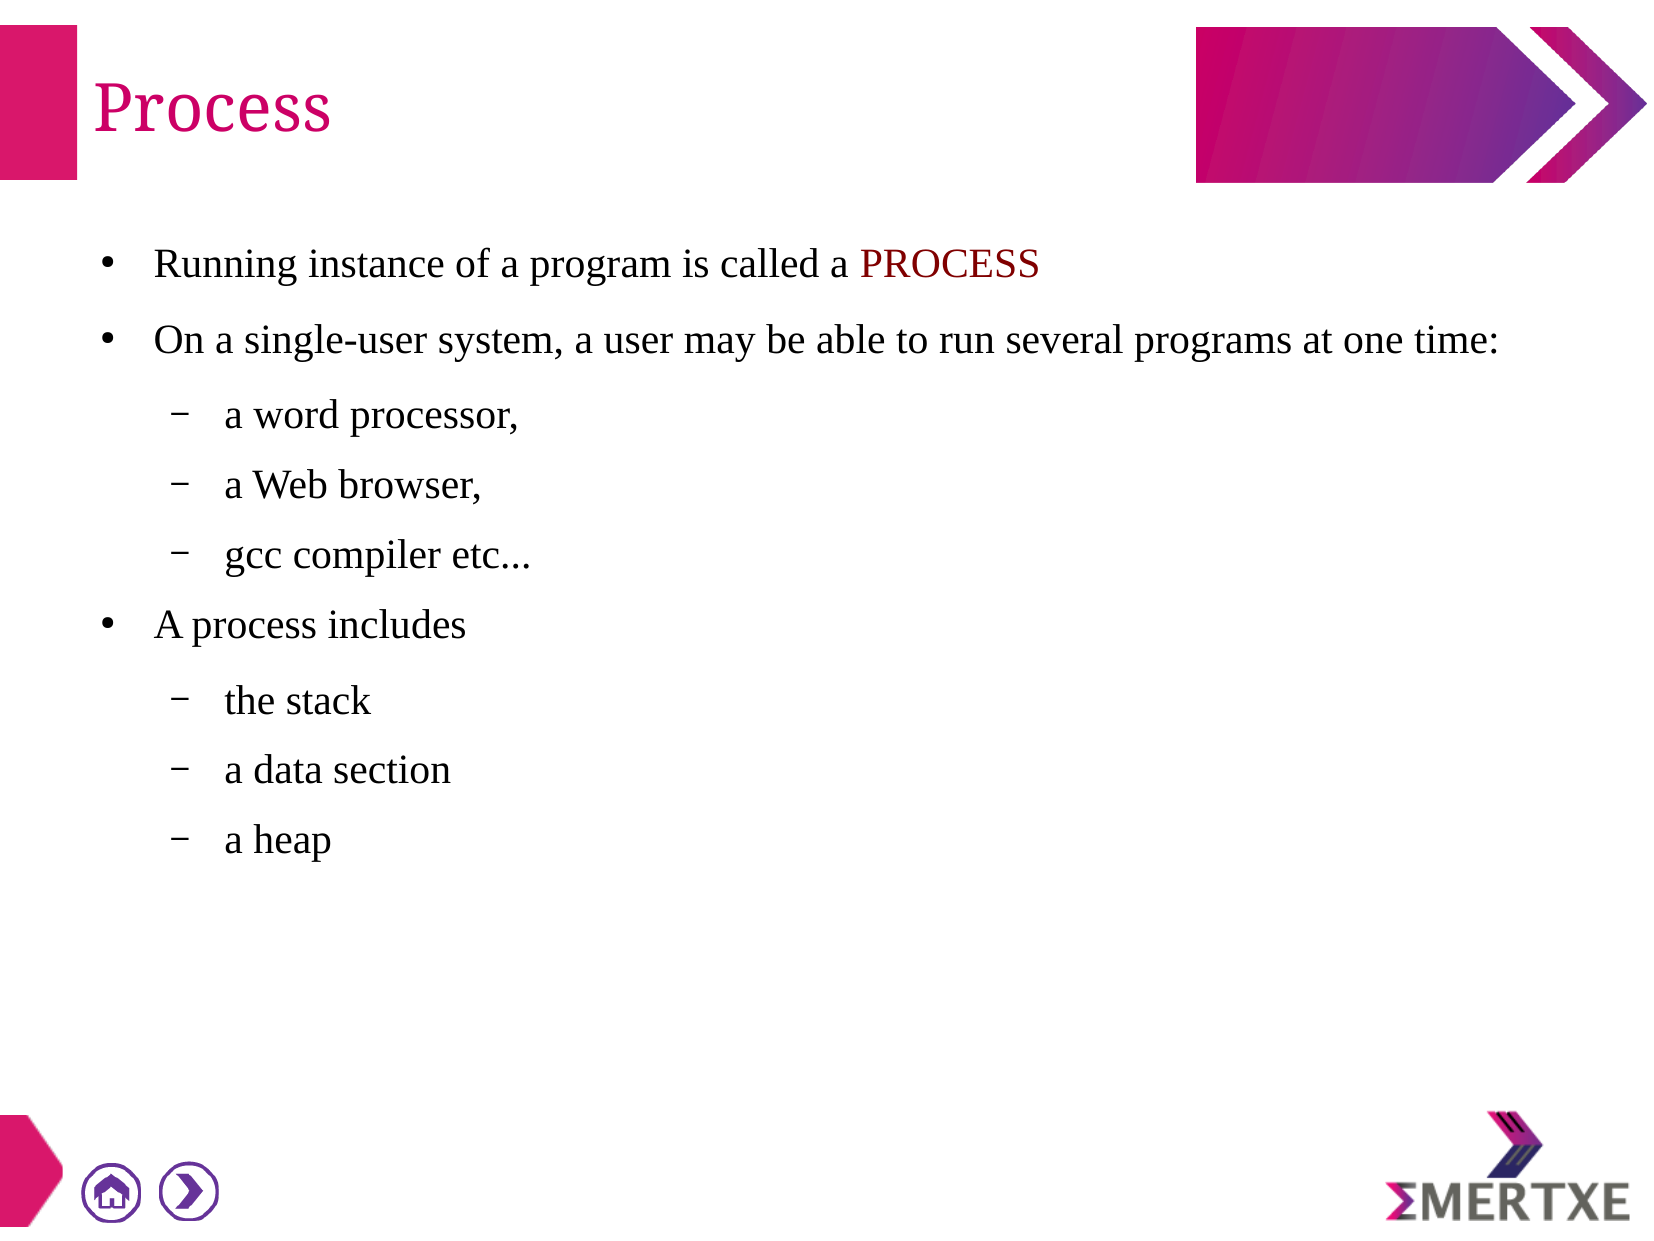

# Process
Running instance of a program is called a PROCESS
On a single-user system, a user may be able to run several programs at one time:
a word processor,
a Web browser,
gcc compiler etc...
A process includes
the stack
a data section
a heap